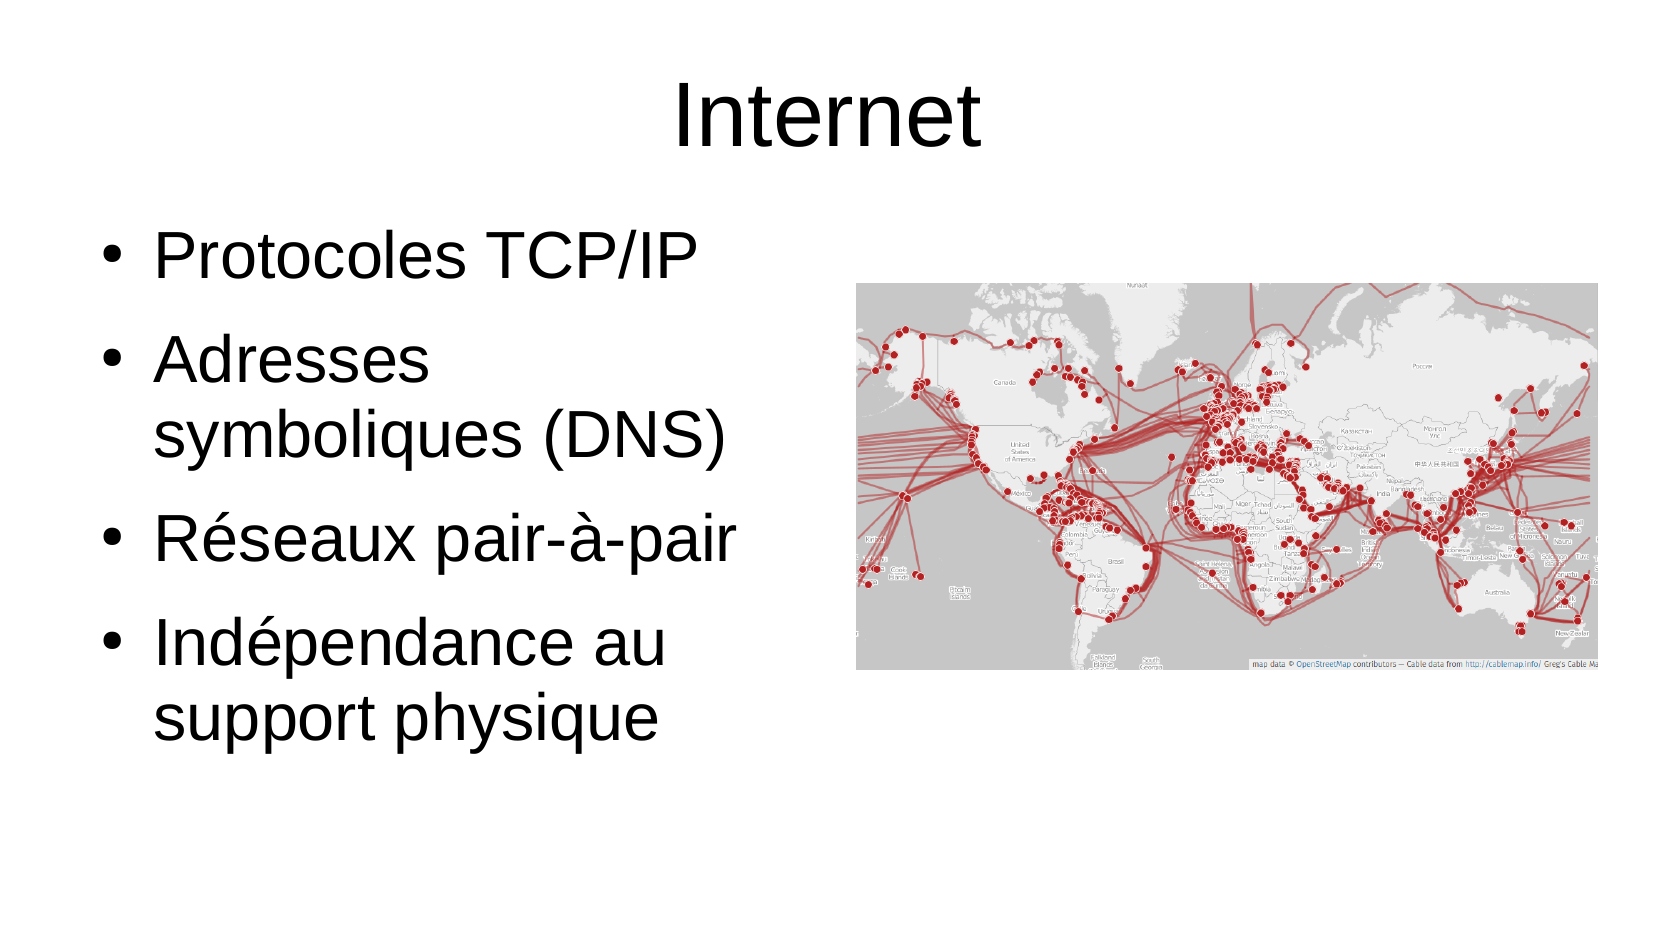

# Internet
Protocoles TCP/IP
Adresses symboliques (DNS)
Réseaux pair-à-pair
Indépendance au support physique